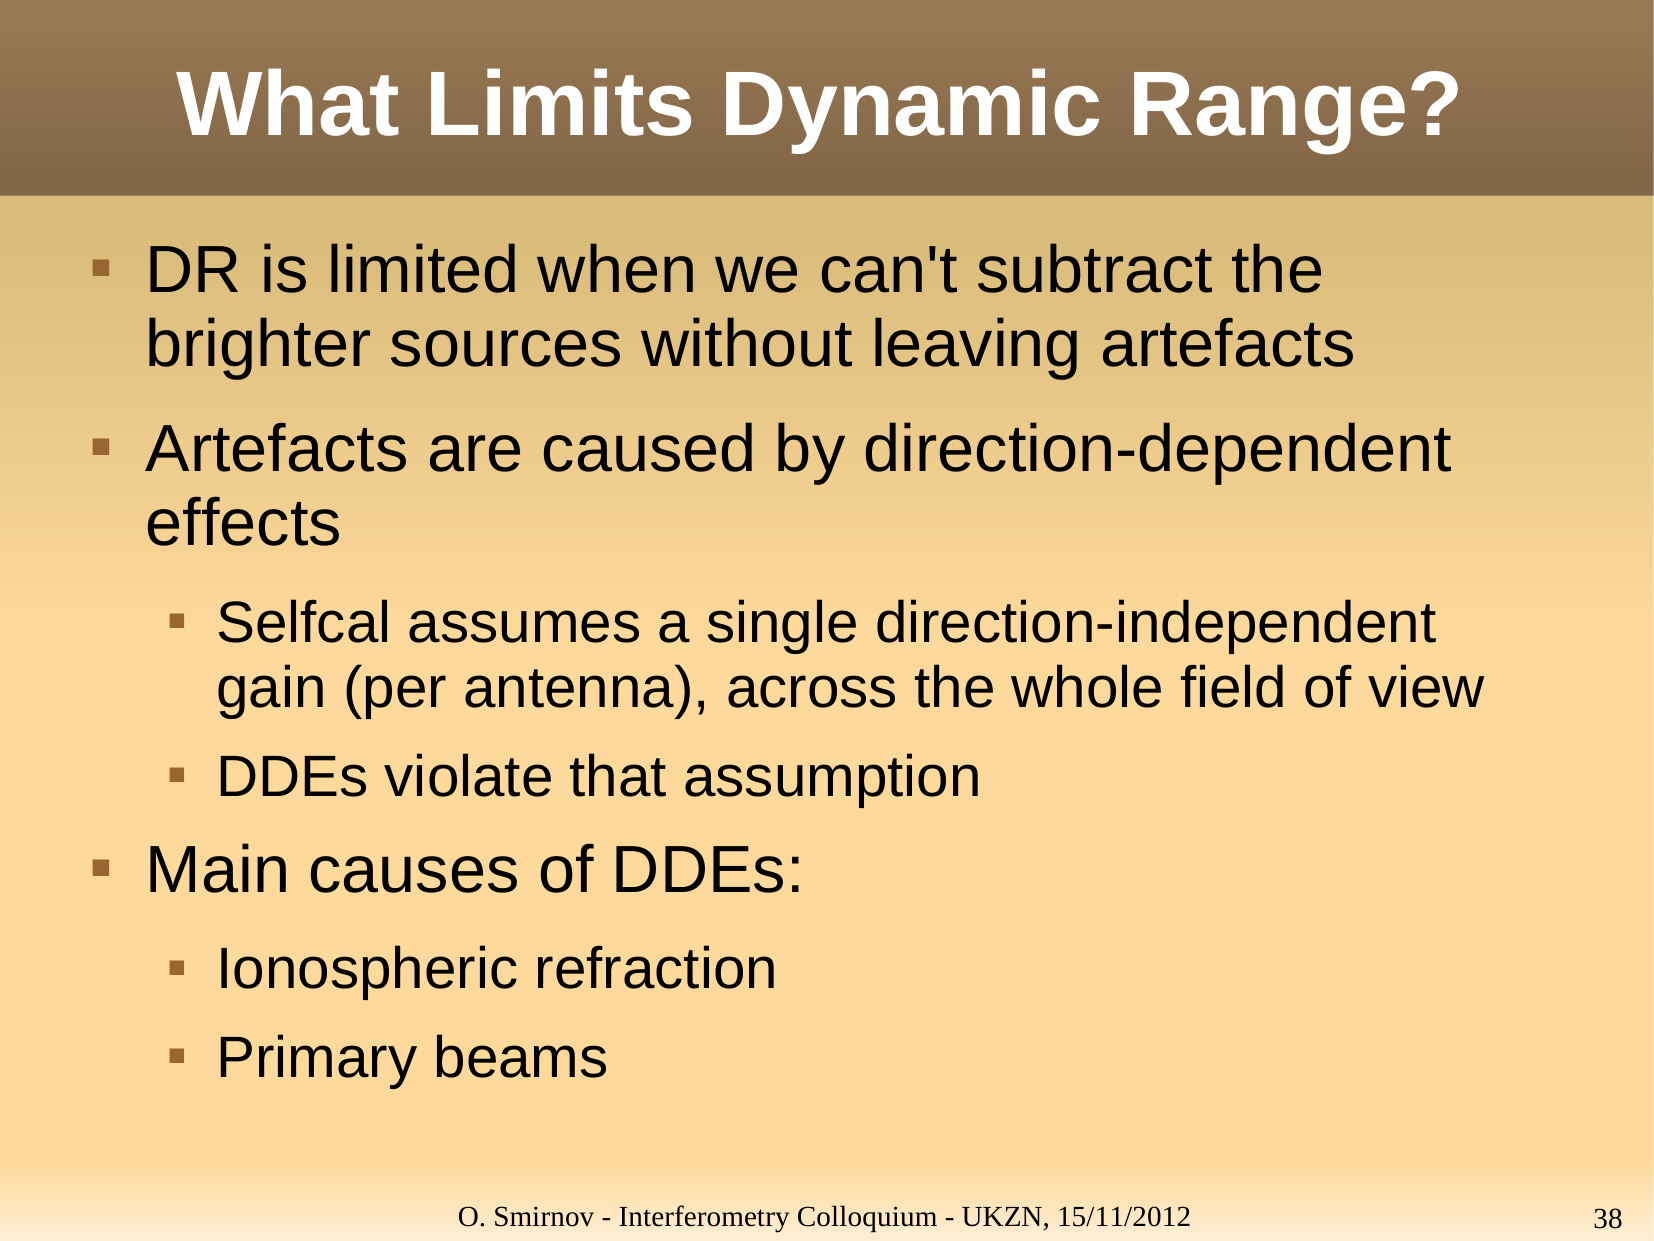

# What Limits Dynamic Range?
DR is limited when we can't subtract the brighter sources without leaving artefacts
Artefacts are caused by direction-dependent effects
Selfcal assumes a single direction-independent gain (per antenna), across the whole field of view
DDEs violate that assumption
Main causes of DDEs:
Ionospheric refraction
Primary beams
O. Smirnov - Interferometry Colloquium - UKZN, 15/11/2012
38